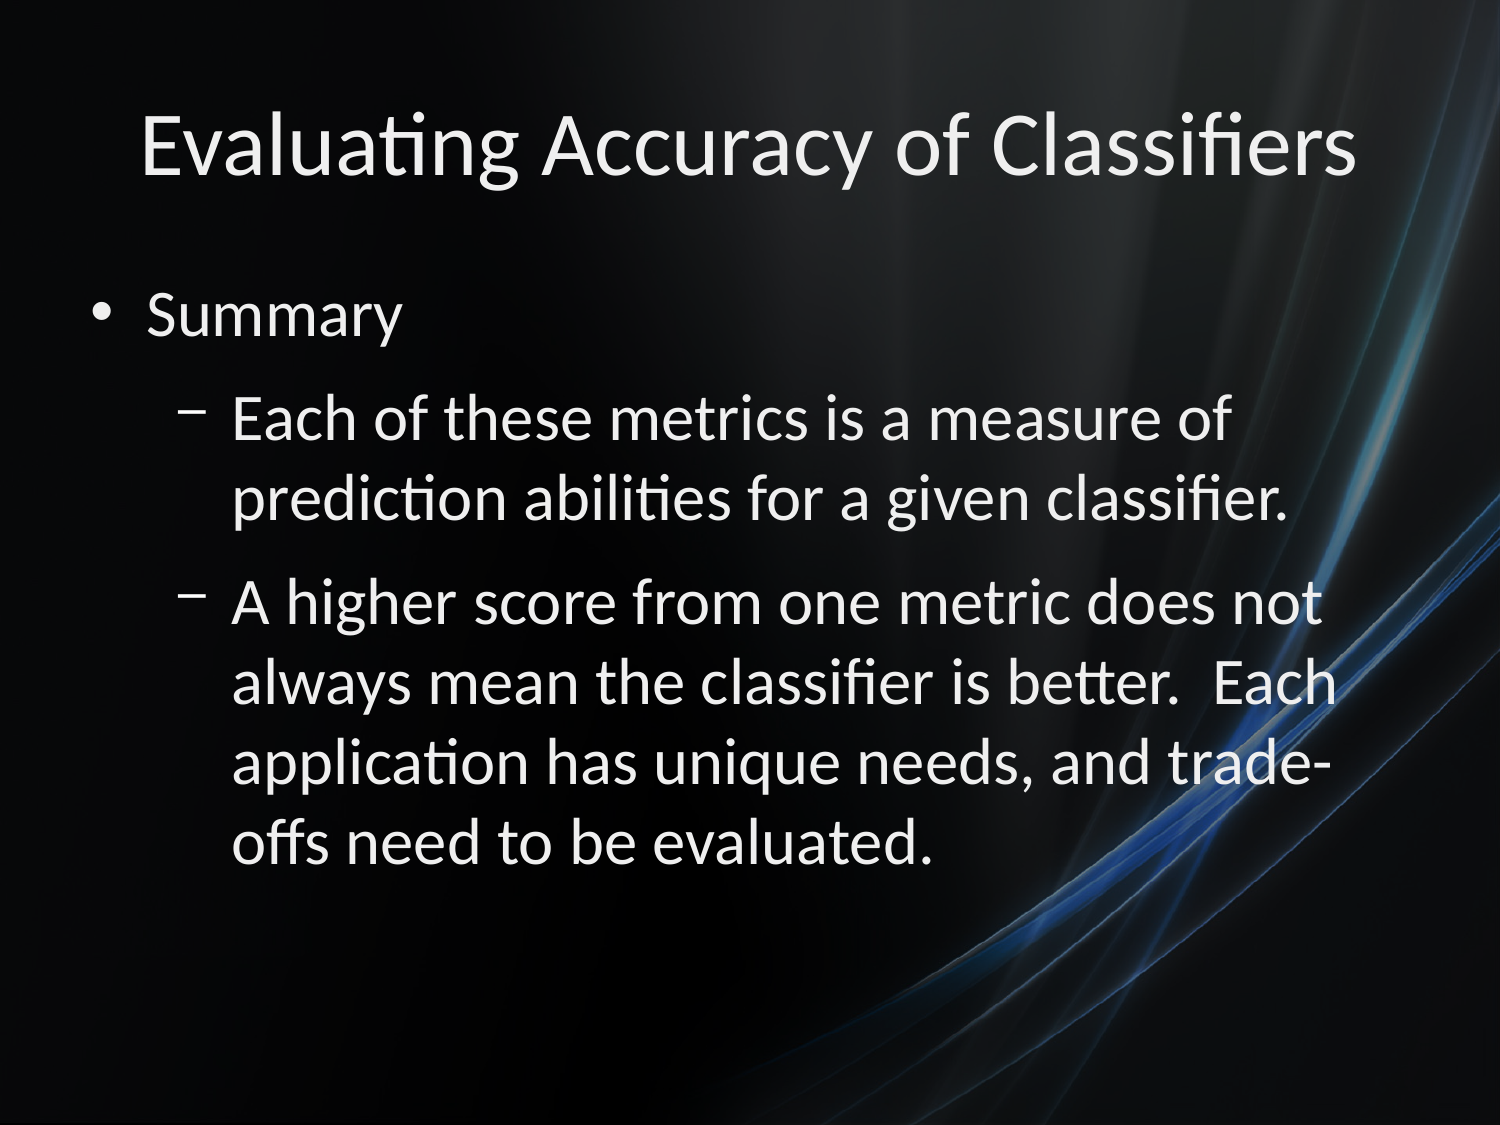

# Evaluating Accuracy of Classifiers
Summary
Each of these metrics is a measure of prediction abilities for a given classifier.
A higher score from one metric does not always mean the classifier is better. Each application has unique needs, and trade-offs need to be evaluated.